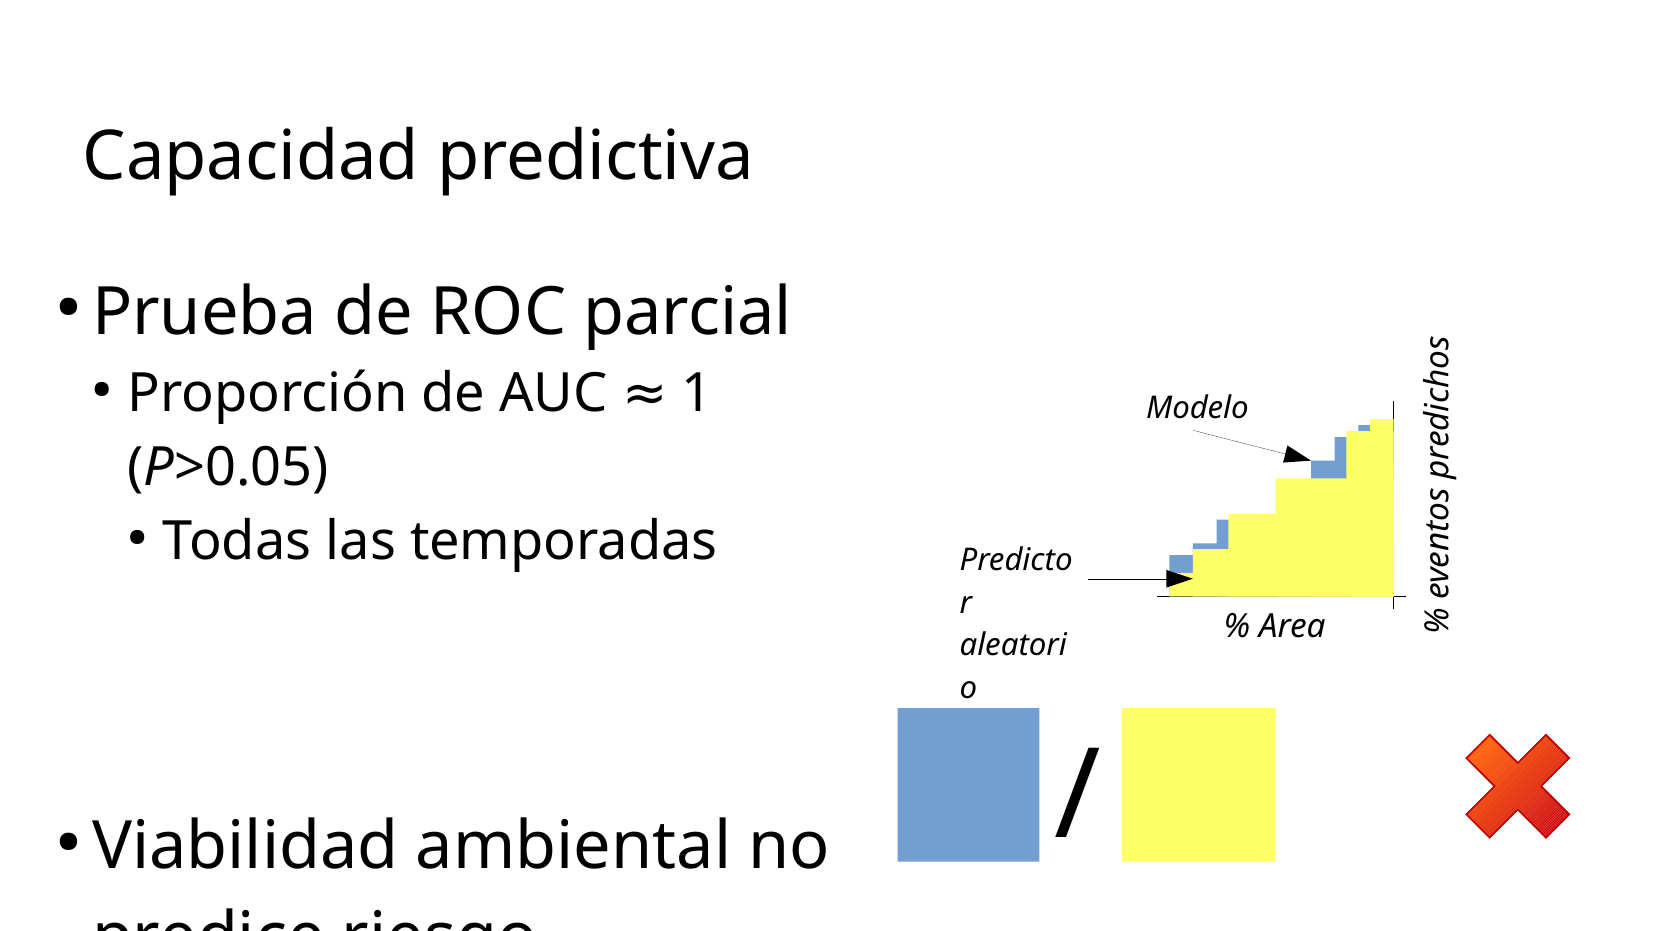

# Capacidad predictiva
Prueba de ROC parcial
Proporción de AUC ≈ 1 (P>0.05)
Todas las temporadas
Viabilidad ambiental no predice riesgo
Modelo
% eventos predichos
Predictor
aleatorio
% Area
/ ≈1